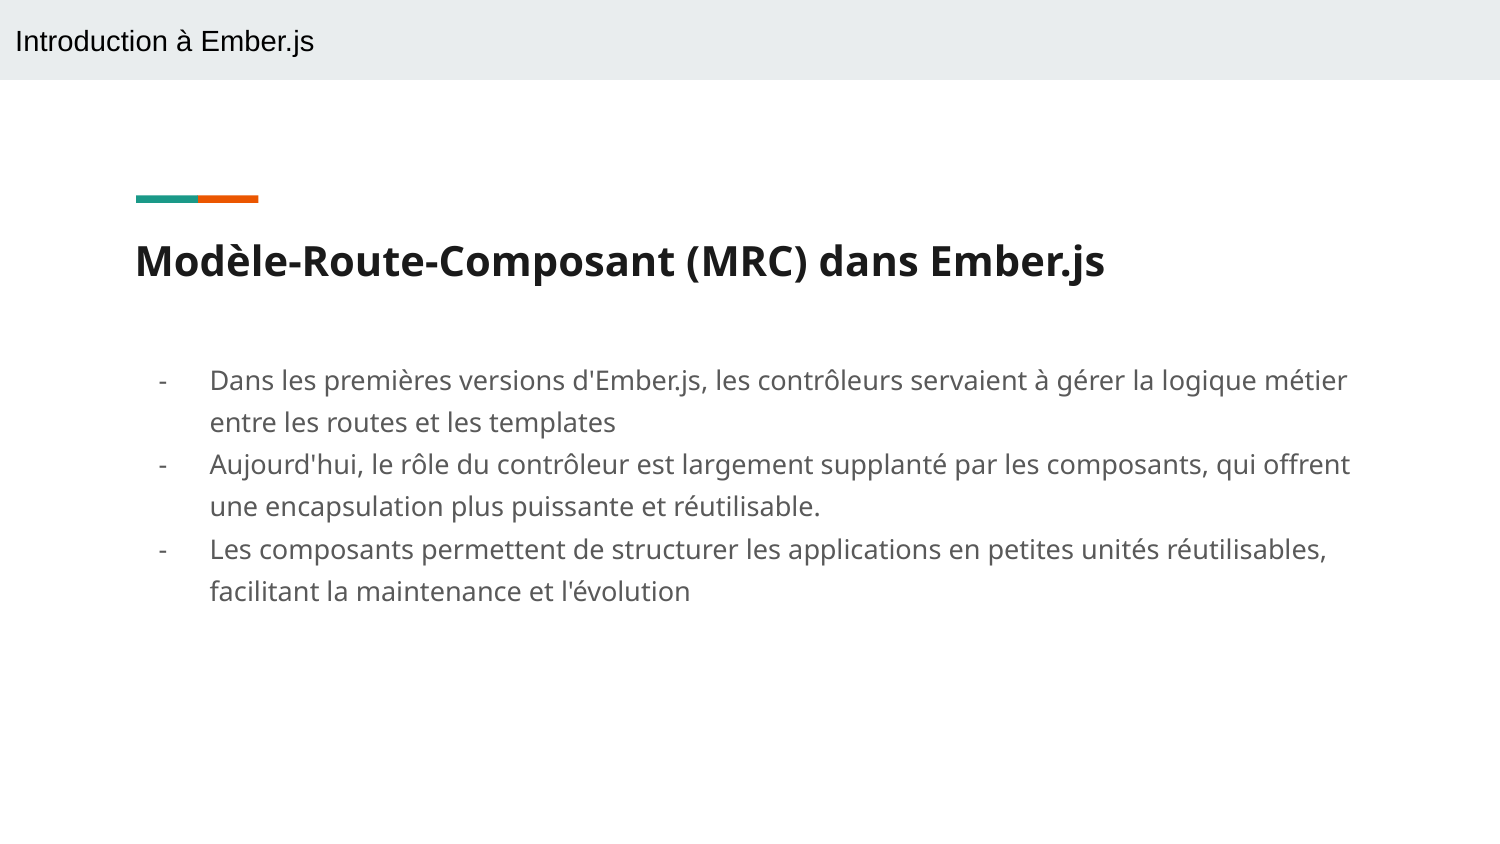

# Modèle-Route-Composant (MRC) dans Ember.js
Dans les premières versions d'Ember.js, les contrôleurs servaient à gérer la logique métier entre les routes et les templates
Aujourd'hui, le rôle du contrôleur est largement supplanté par les composants, qui offrent une encapsulation plus puissante et réutilisable.
Les composants permettent de structurer les applications en petites unités réutilisables, facilitant la maintenance et l'évolution